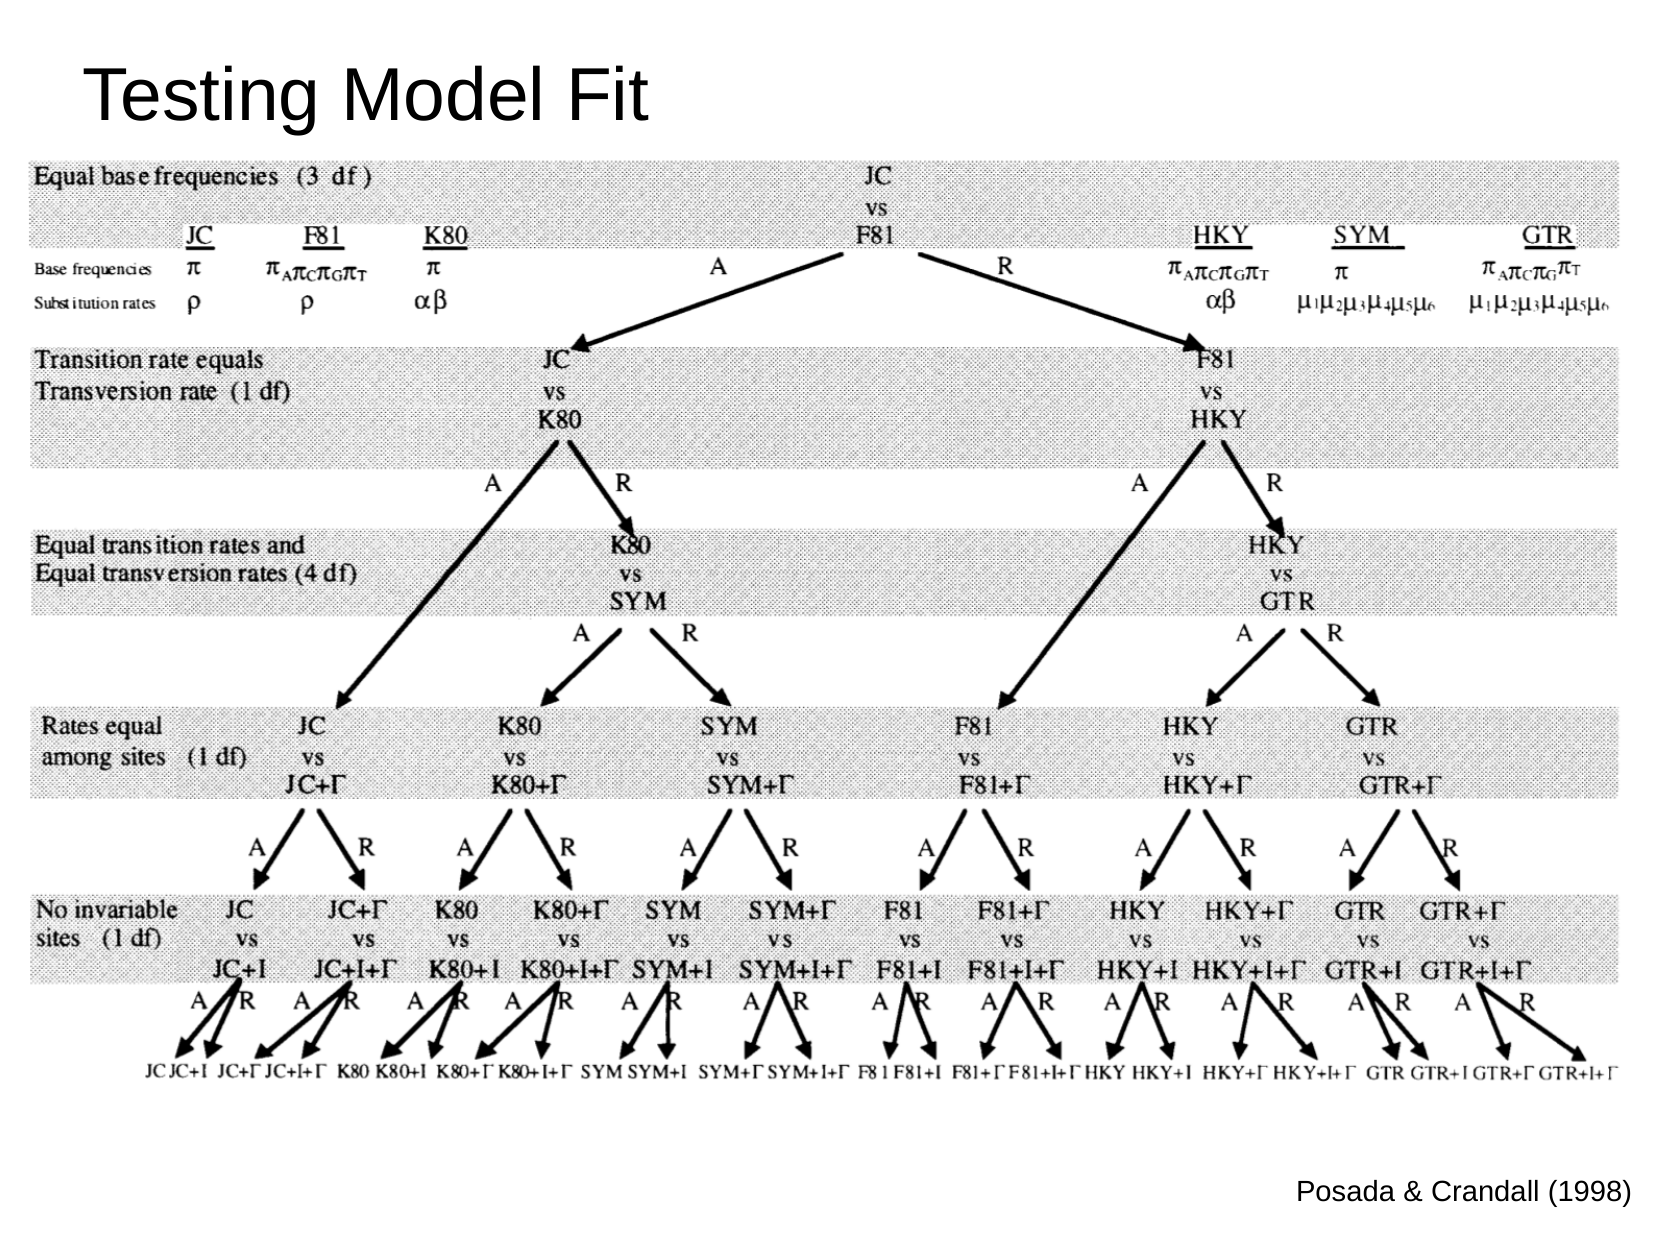

Testing Model Fit
Posada & Crandall (1998)